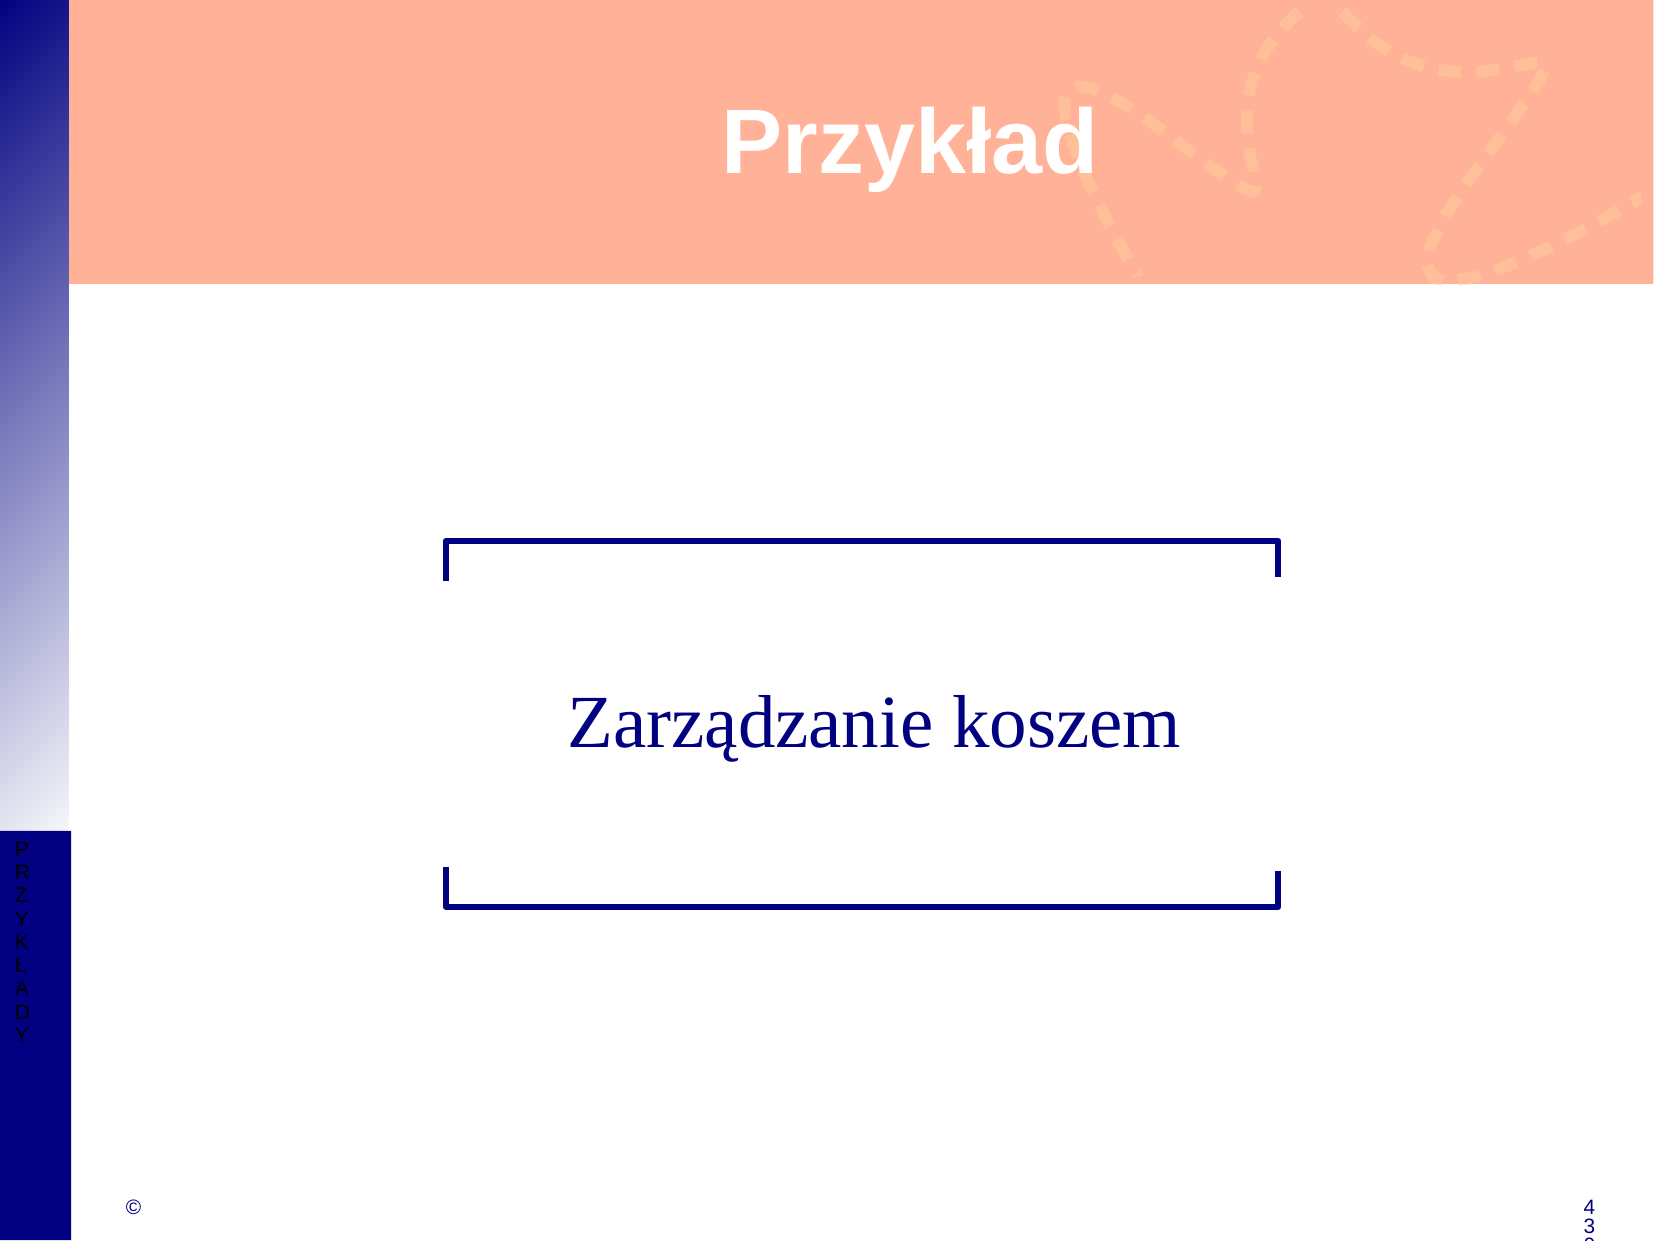

# Przykład
Zarządzanie koszem
P
R
Z
Y
K
Ł
A
D
Y